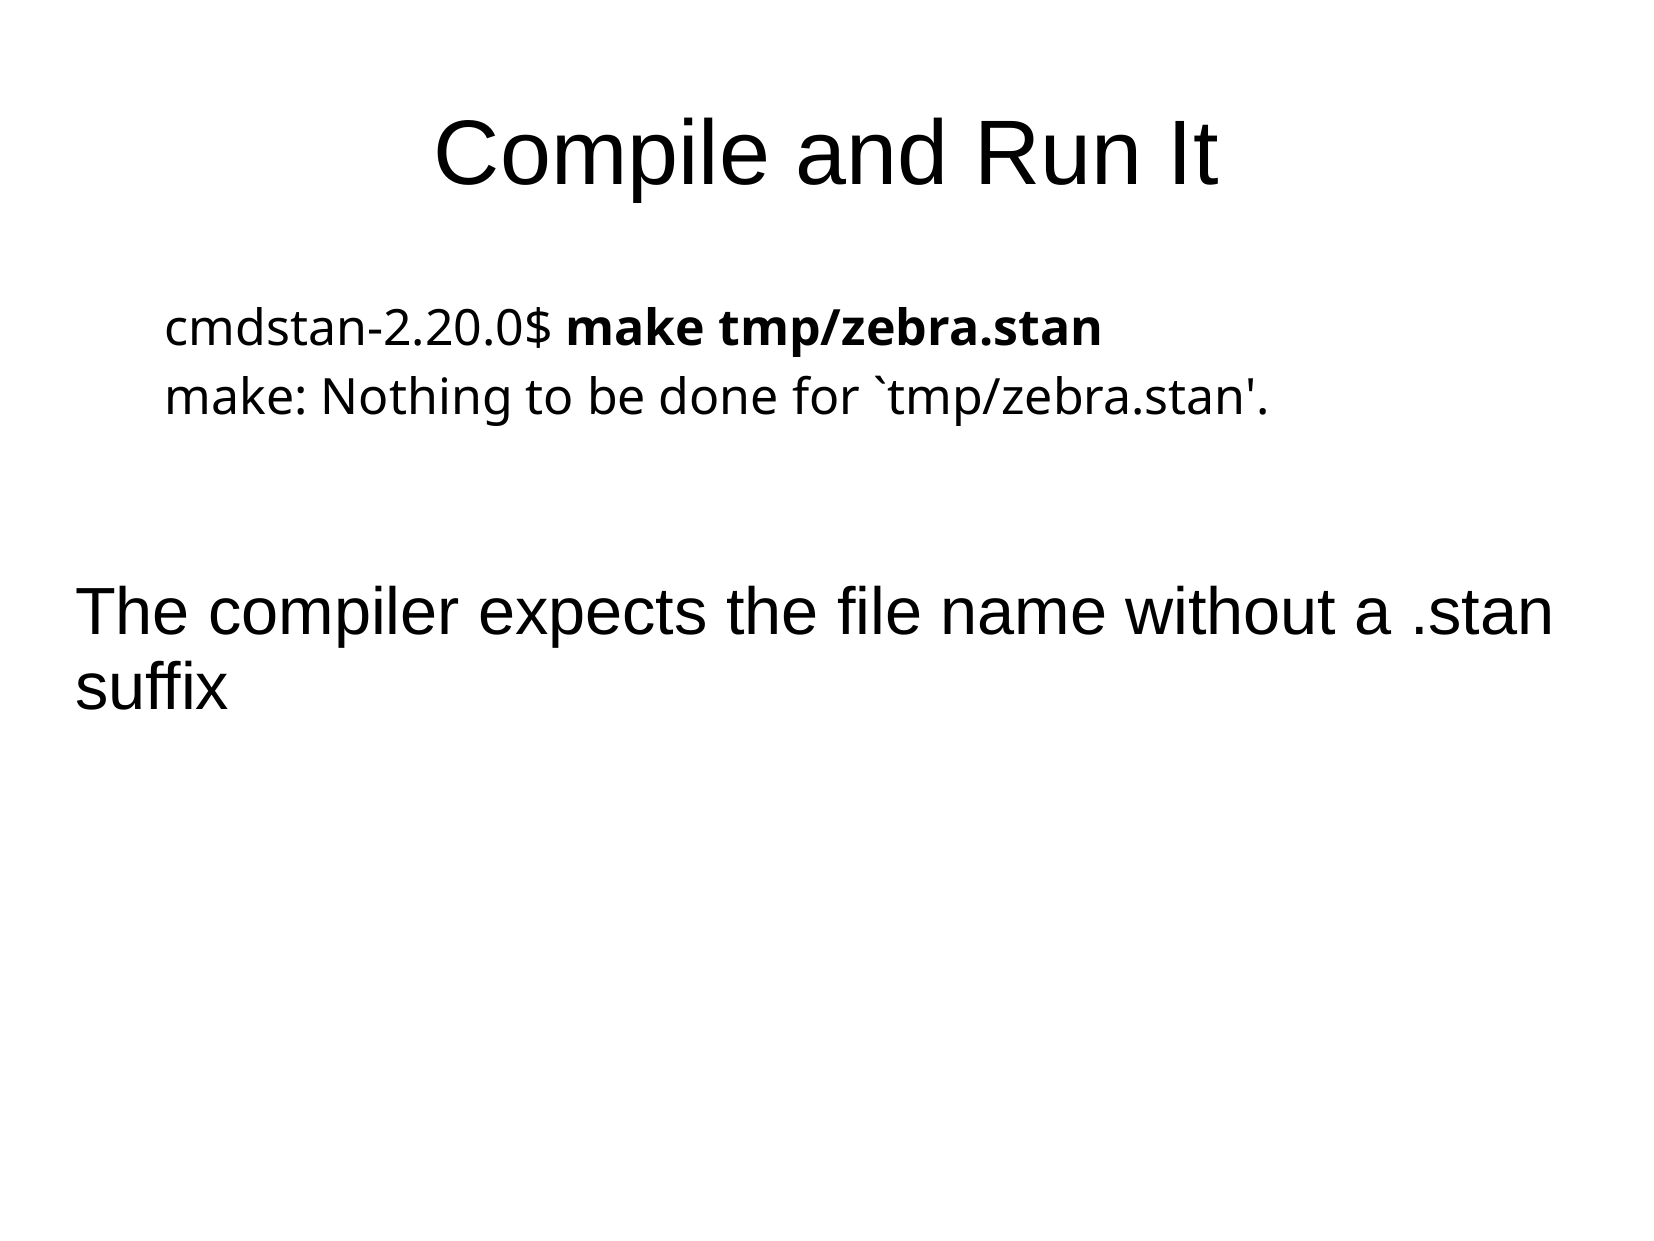

# Compile and Run It
cmdstan-2.20.0$ make tmp/zebra.stan
make: Nothing to be done for `tmp/zebra.stan'.
The compiler expects the file name without a .stan suffix